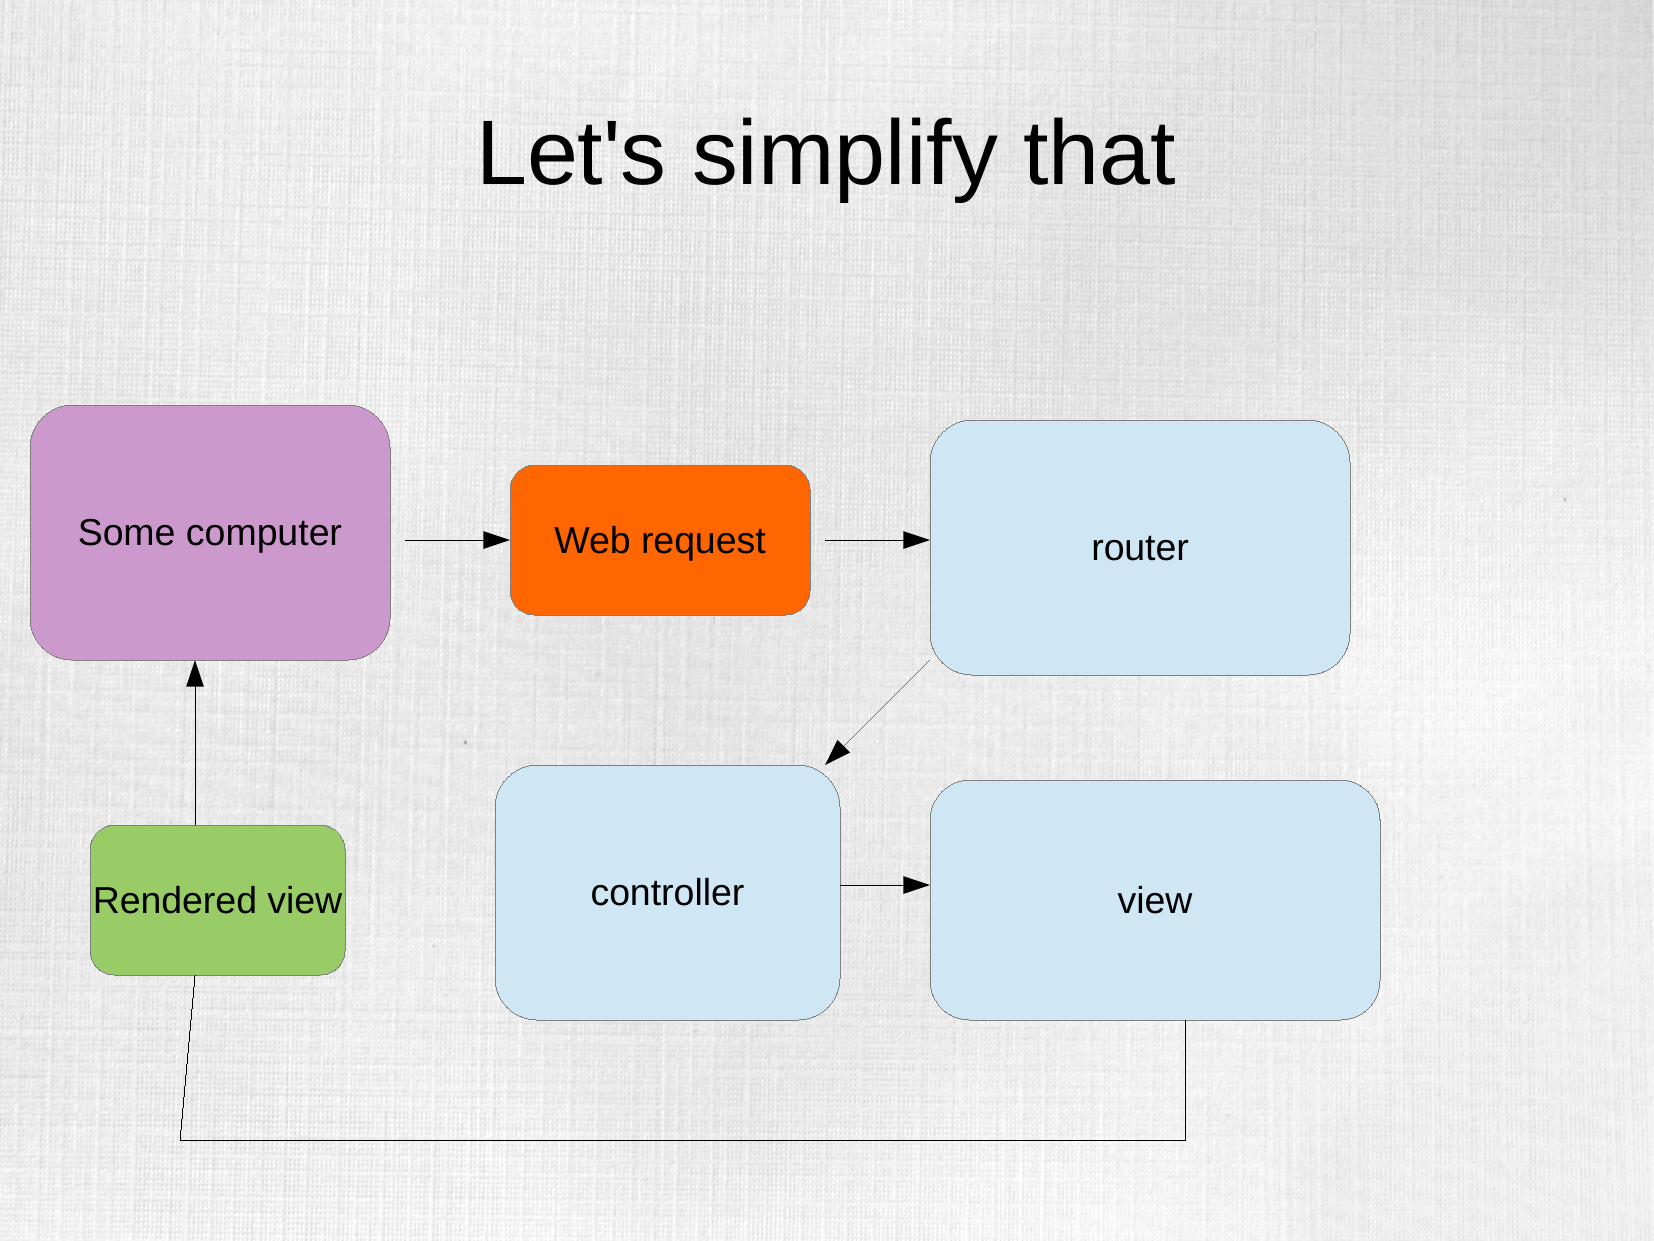

# Let's simplify that
Some computer
router
Web request
controller
view
Rendered view